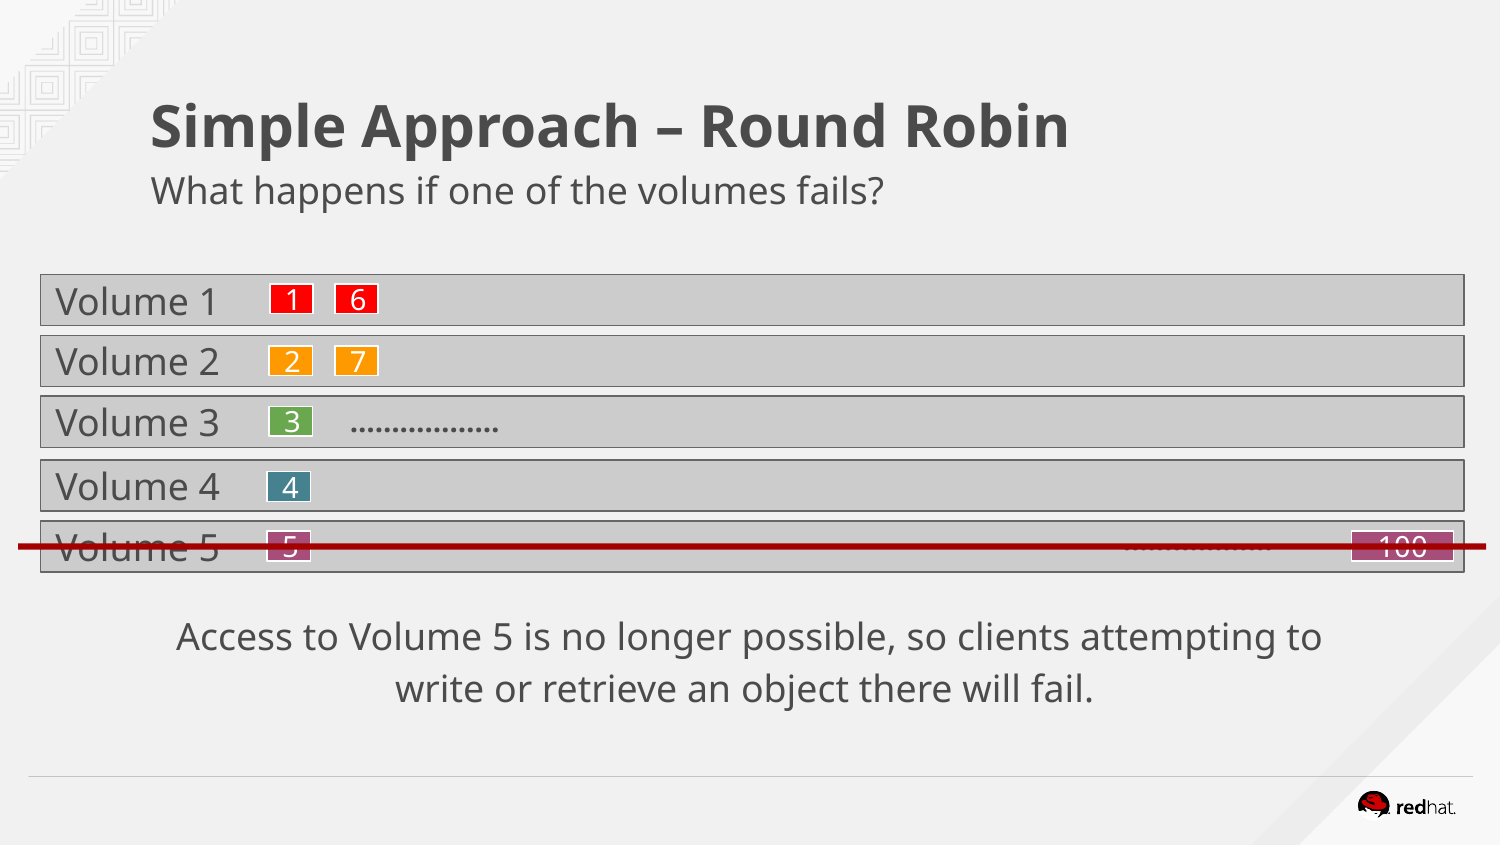

Simple Approach – Round Robin
What happens if one of the volumes fails?
Volume 1
6
1
Volume 2
2
7
………………
Volume 3
3
Volume 4
4
………………
Volume 5
5
100
Access to Volume 5 is no longer possible, so clients attempting to write or retrieve an object there will fail.